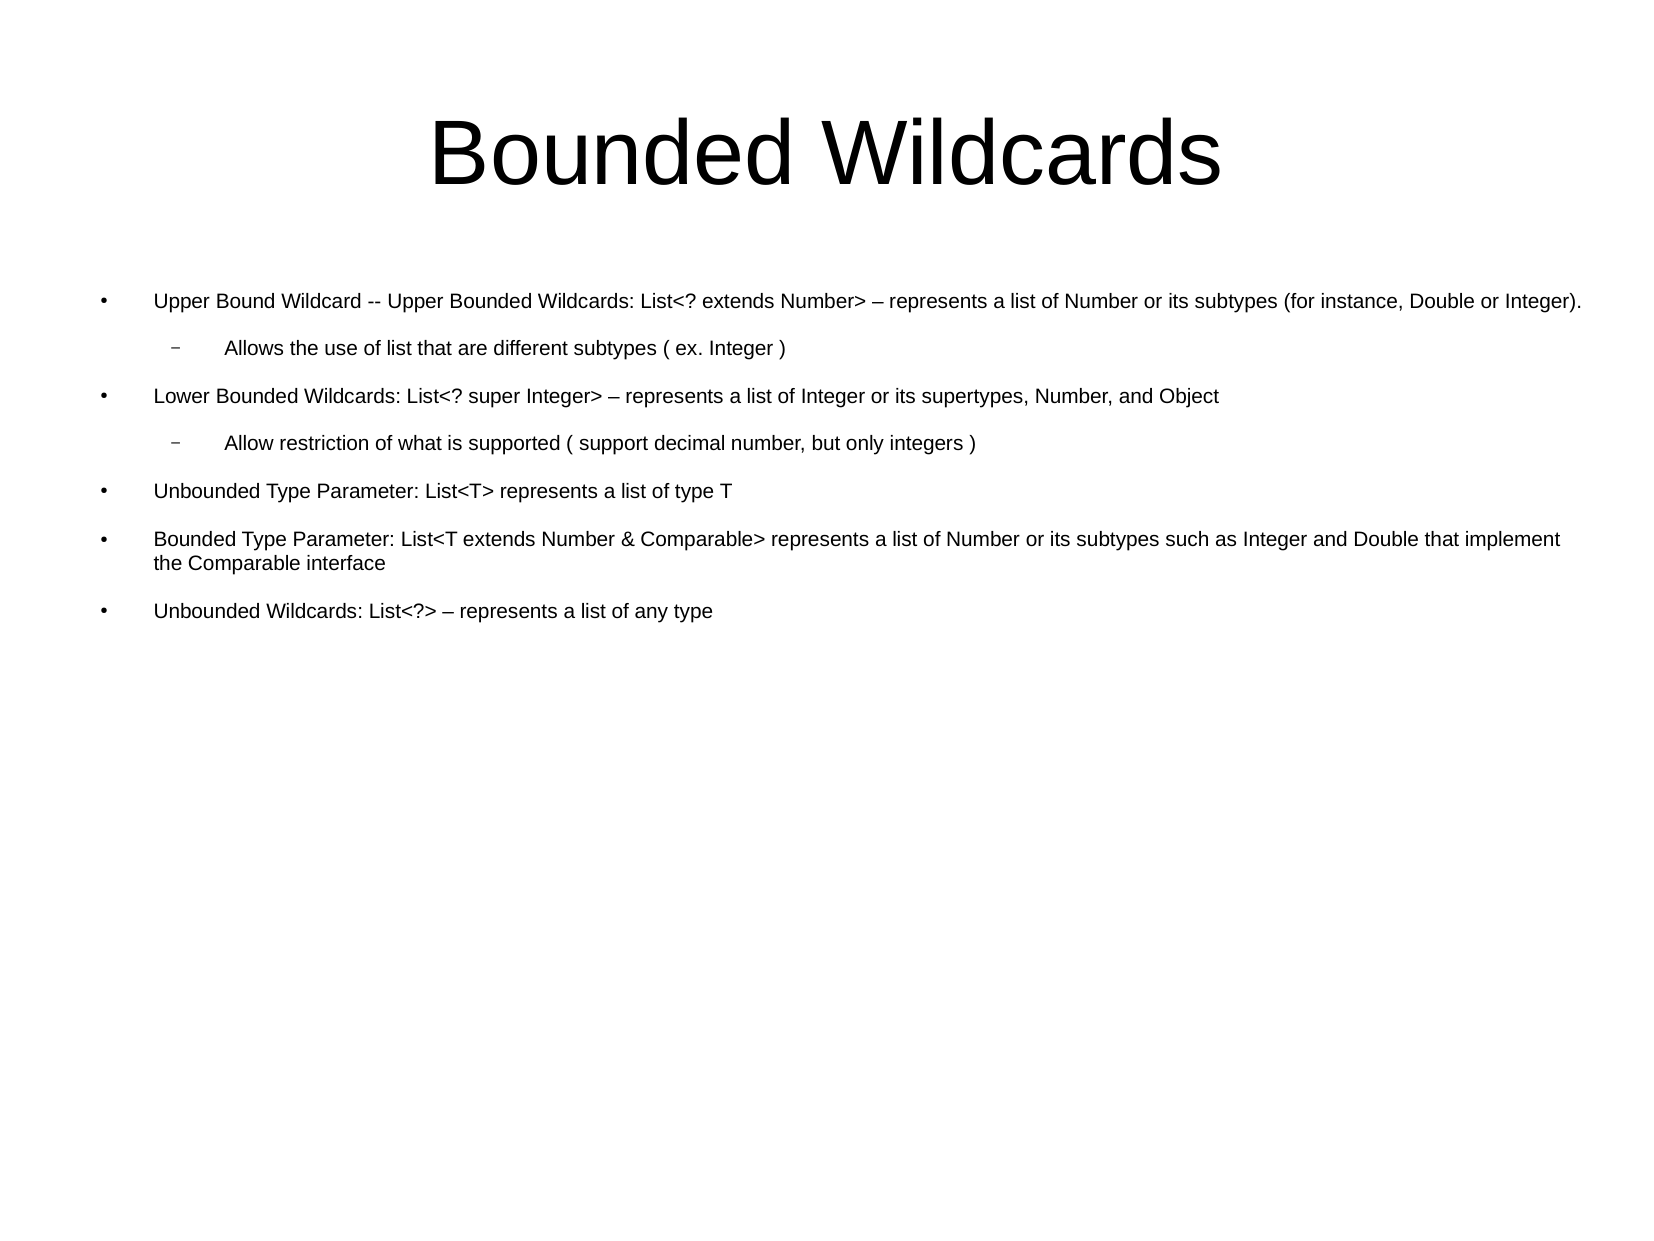

# Bounded Wildcards
Upper Bound Wildcard -- Upper Bounded Wildcards: List<? extends Number> – represents a list of Number or its subtypes (for instance, Double or Integer).
Allows the use of list that are different subtypes ( ex. Integer )
Lower Bounded Wildcards: List<? super Integer> – represents a list of Integer or its supertypes, Number, and Object
Allow restriction of what is supported ( support decimal number, but only integers )
Unbounded Type Parameter: List<T> represents a list of type T
Bounded Type Parameter: List<T extends Number & Comparable> represents a list of Number or its subtypes such as Integer and Double that implement the Comparable interface
Unbounded Wildcards: List<?> – represents a list of any type